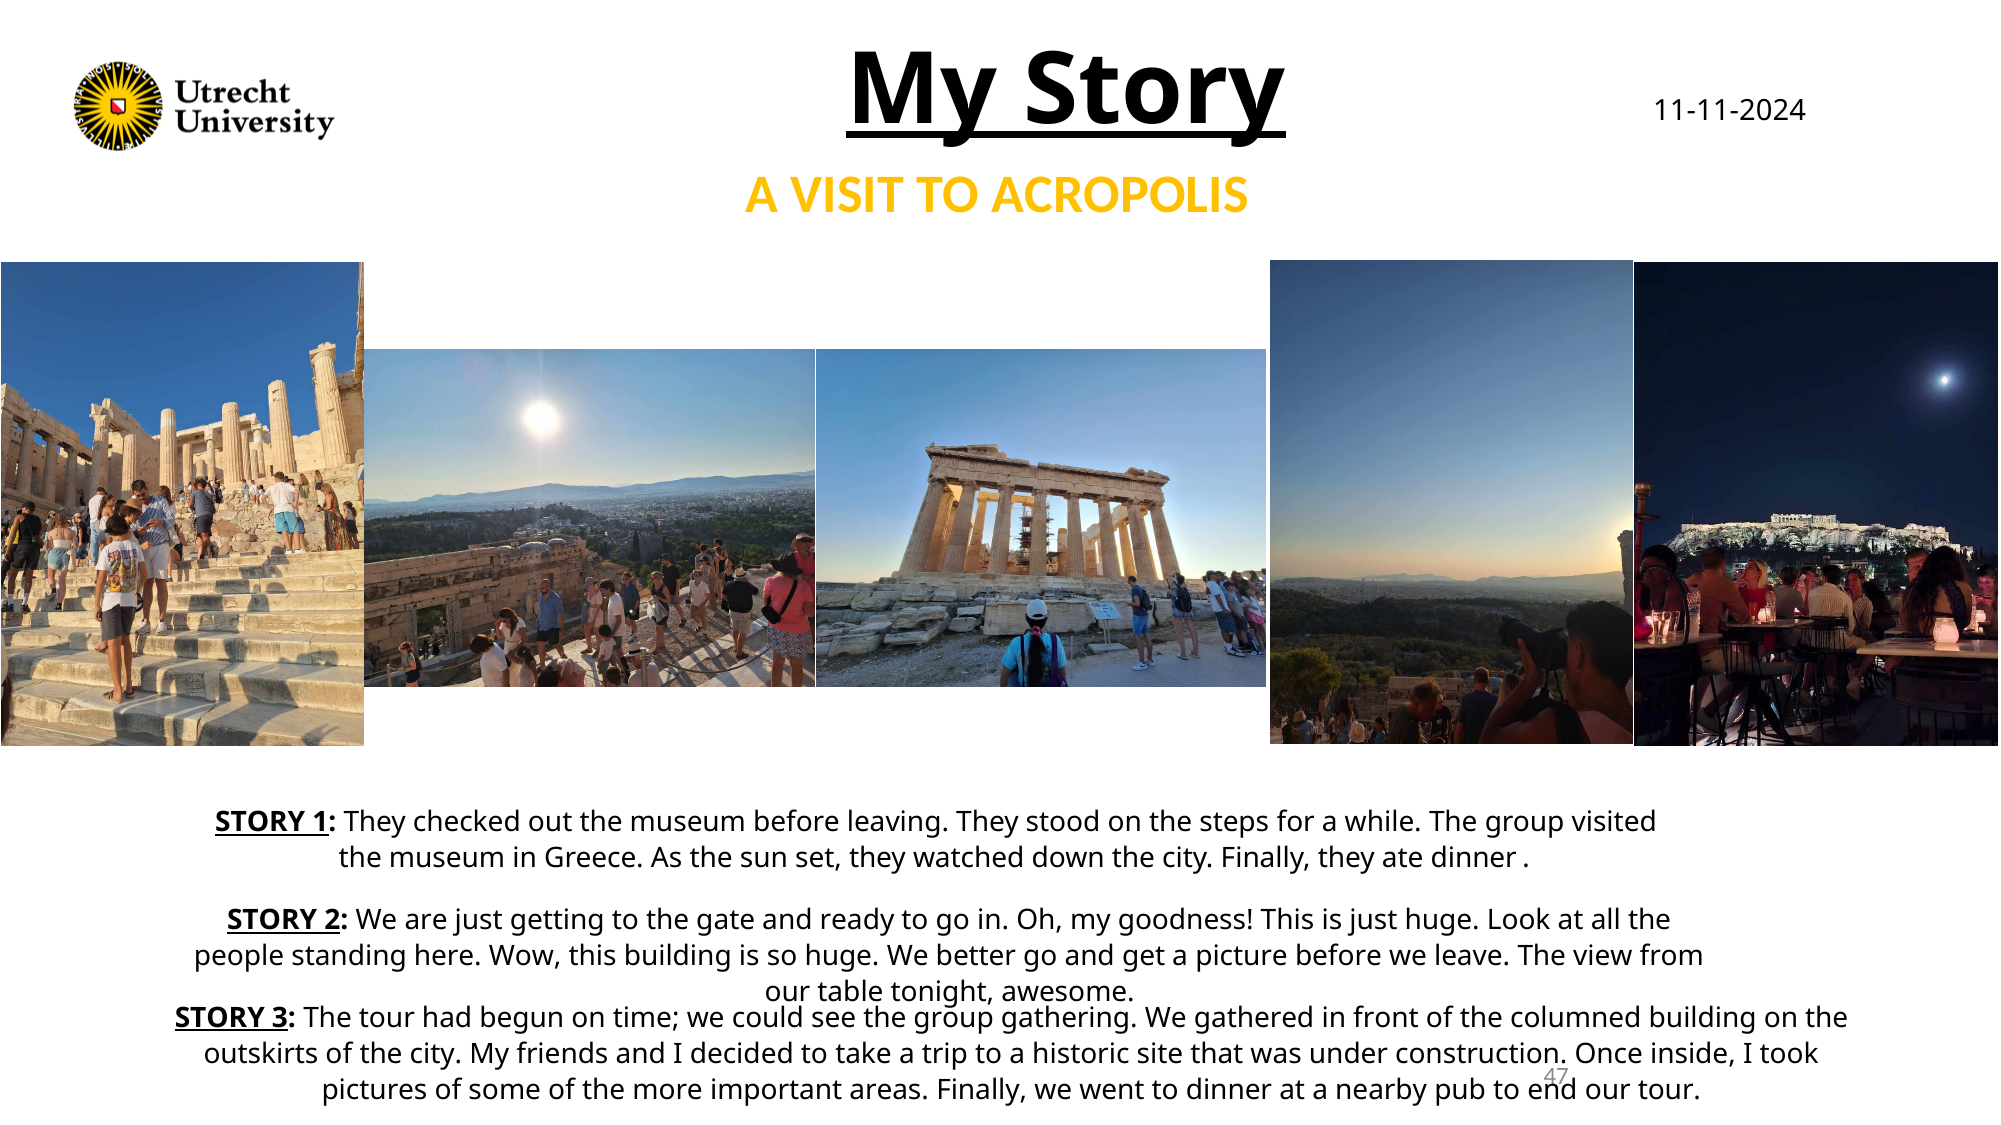

My Story
11-11-2024
A VISIT TO ACROPOLIS
STORY 1: They checked out the museum before leaving. They stood on the steps for a while. The group visited the museum in Greece. As the sun set, they watched down the city. Finally, they ate dinner.
STORY 2: We are just getting to the gate and ready to go in. Oh, my goodness! This is just huge. Look at all the people standing here. Wow, this building is so huge. We better go and get a picture before we leave. The view from our table tonight, awesome.
STORY 3: The tour had begun on time; we could see the group gathering. We gathered in front of the columned building on the outskirts of the city. My friends and I decided to take a trip to a historic site that was under construction. Once inside, I took pictures of some of the more important areas. Finally, we went to dinner at a nearby pub to end our tour.